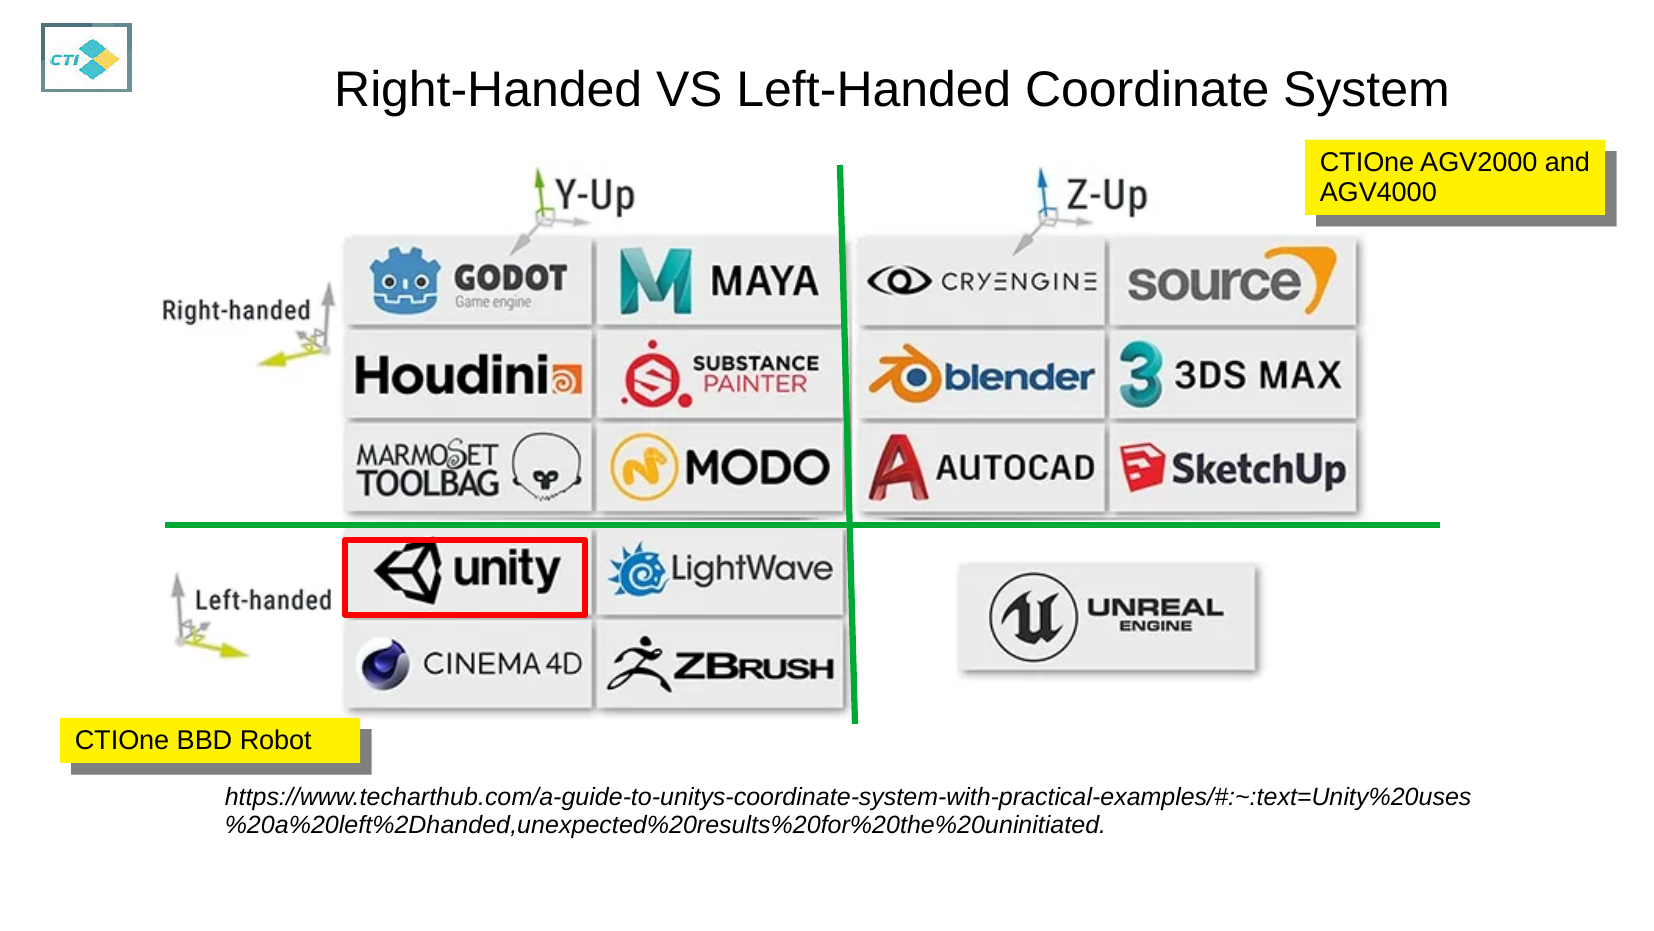

Right-Handed VS Left-Handed Coordinate System
CTIOne AGV2000 and AGV4000
CTIOne BBD Robot
https://www.techarthub.com/a-guide-to-unitys-coordinate-system-with-practical-examples/#:~:text=Unity%20uses%20a%20left%2Dhanded,unexpected%20results%20for%20the%20uninitiated.